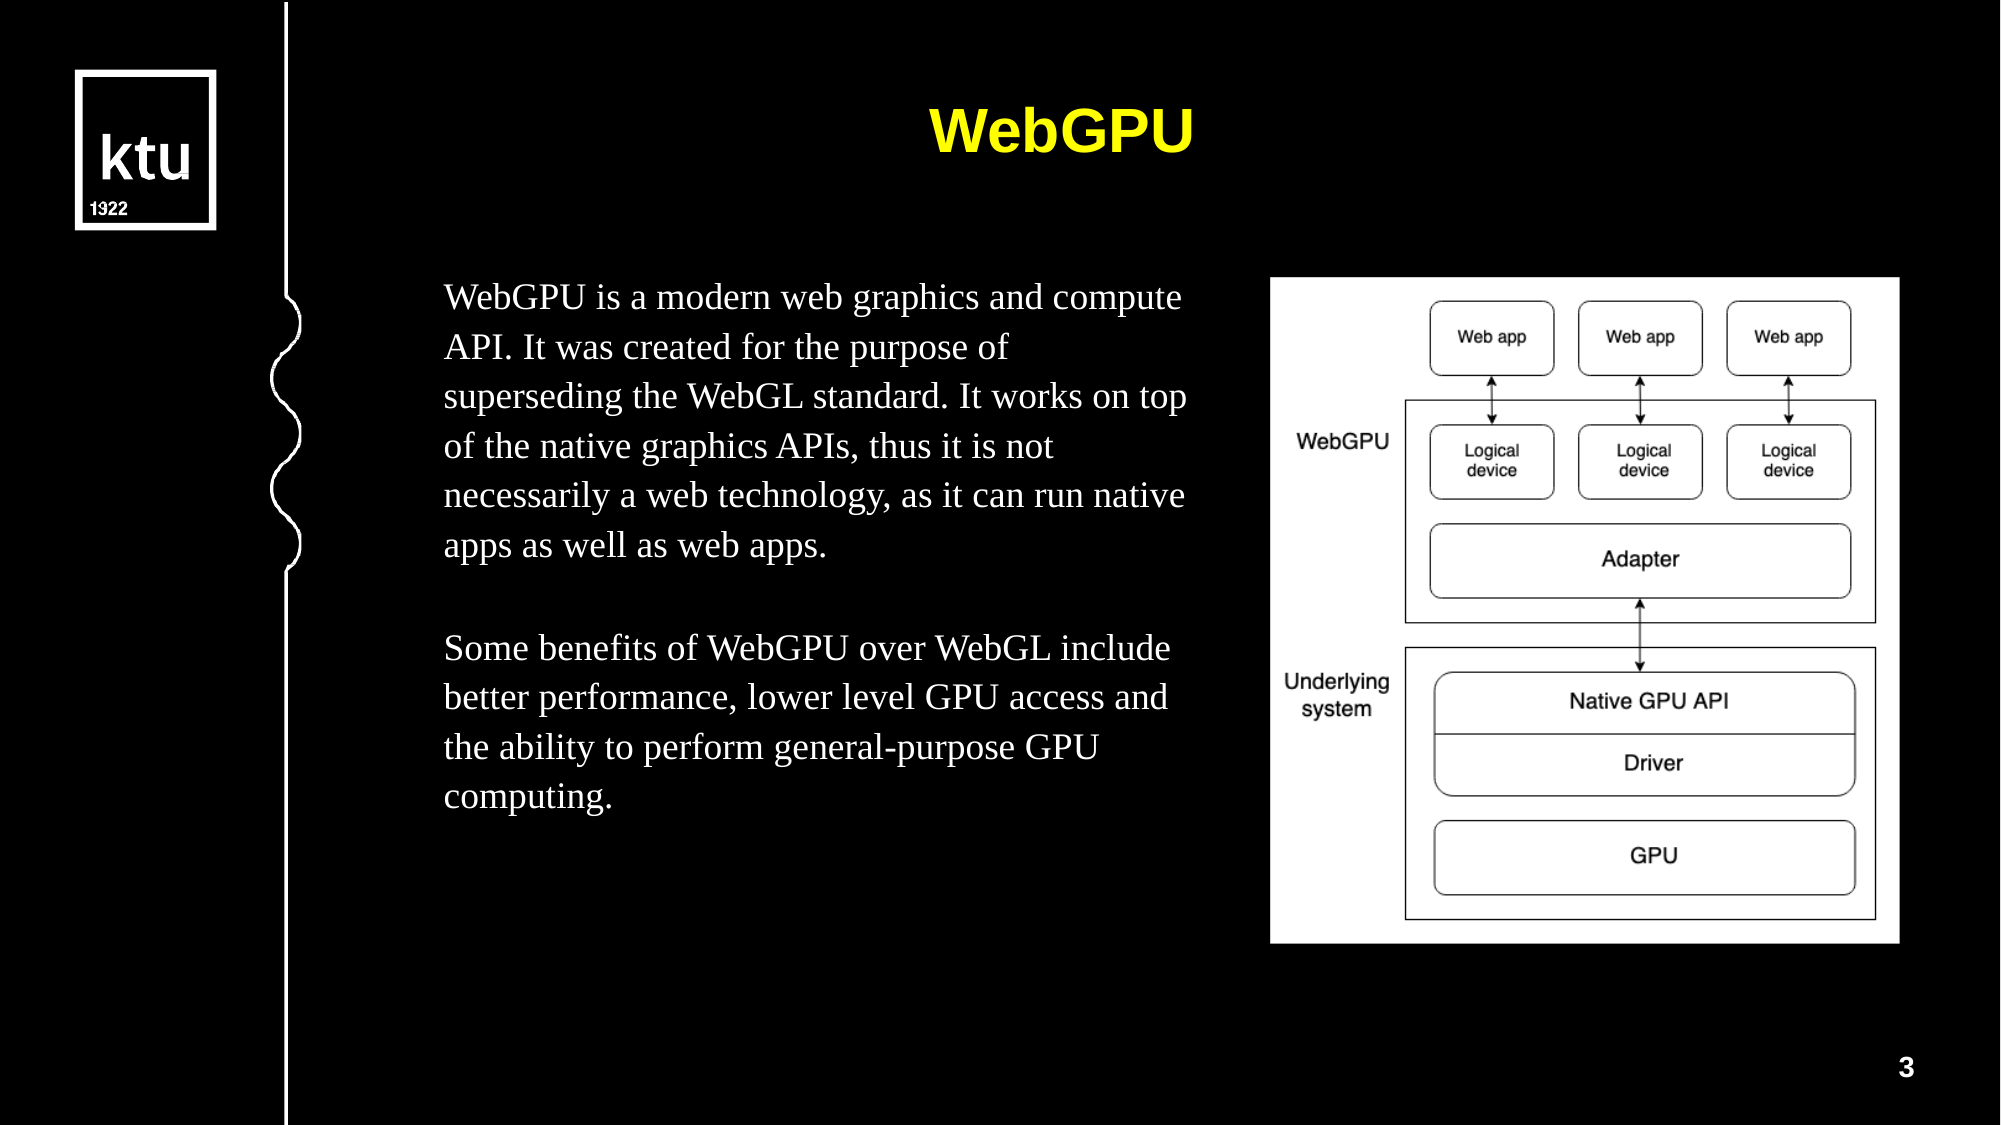

WebGPU
# WebGPU is a modern web graphics and compute API. It was created for the purpose of superseding the WebGL standard. It works on top of the native graphics APIs, thus it is not necessarily a web technology, as it can run native apps as well as web apps.
Some benefits of WebGPU over WebGL include better performance, lower level GPU access and the ability to perform general-purpose GPU computing.